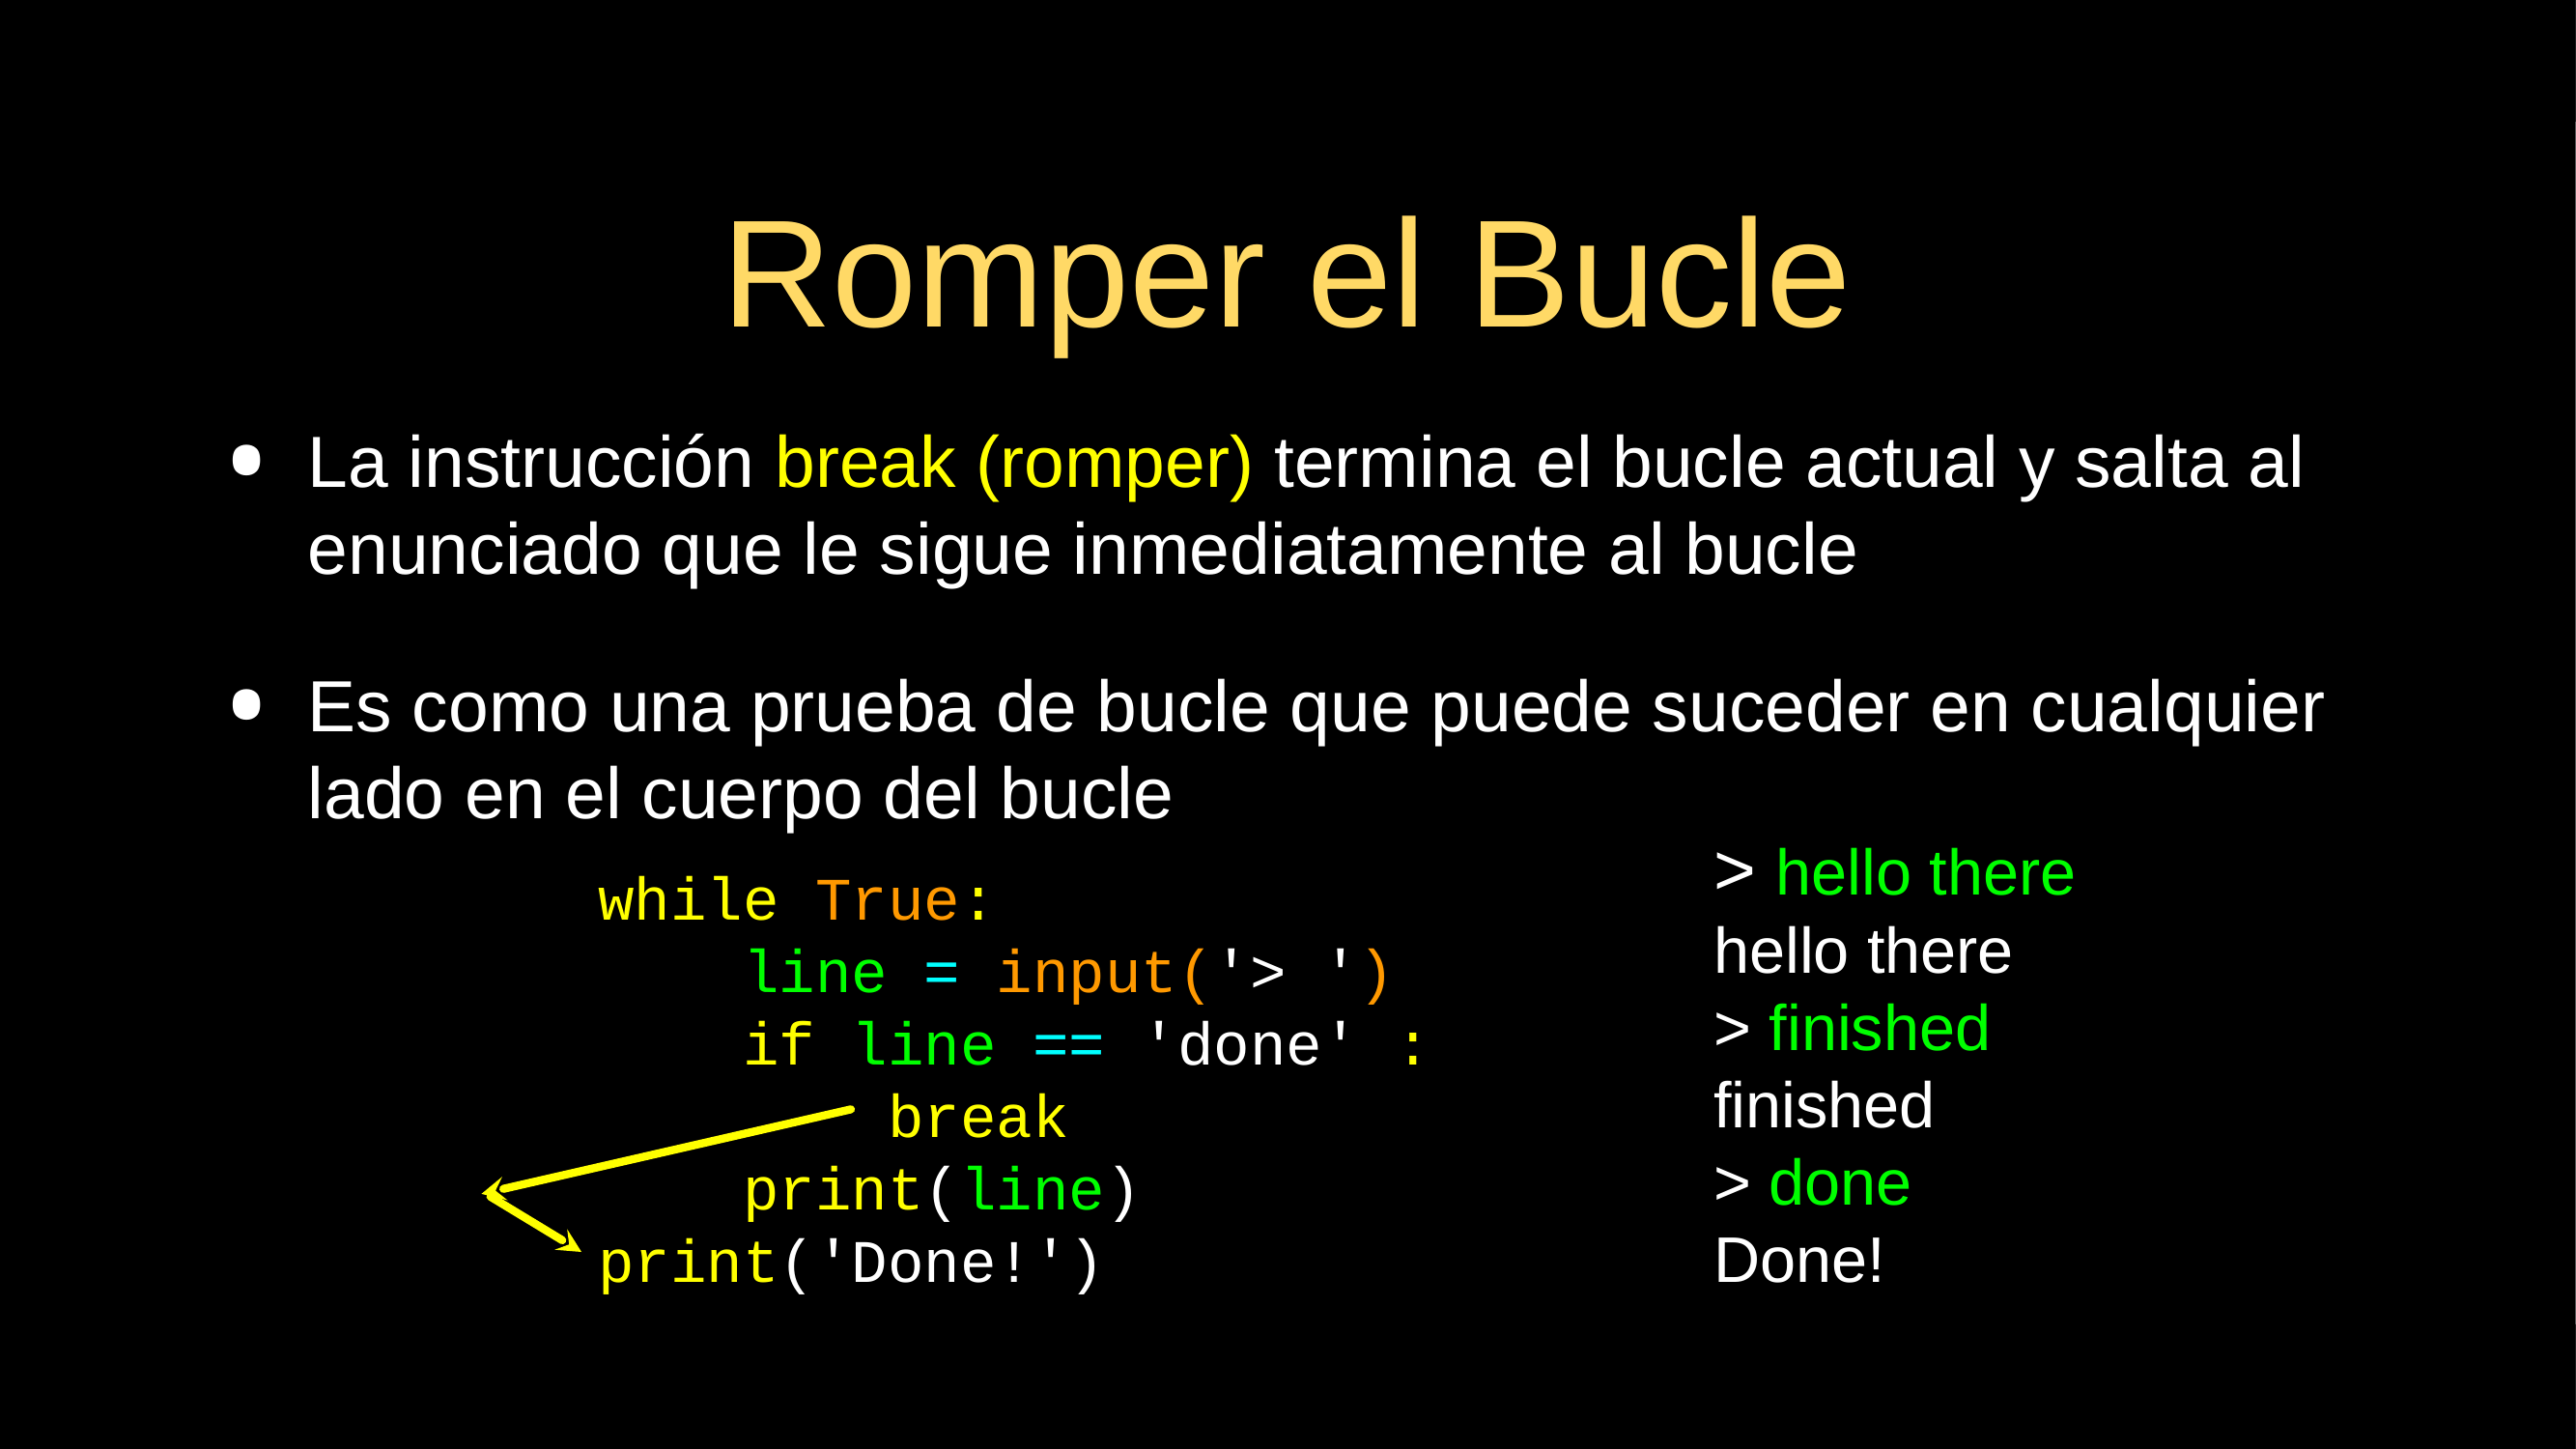

# Romper el Bucle
La instrucción break (romper) termina el bucle actual y salta al enunciado que le sigue inmediatamente al bucle
Es como una prueba de bucle que puede suceder en cualquier lado en el cuerpo del bucle
> hello there
hello there
> finished
finished
> done
Done!
while True:
 line = input('> ')
 if line == 'done' :
 break
 print(line)
print('Done!')